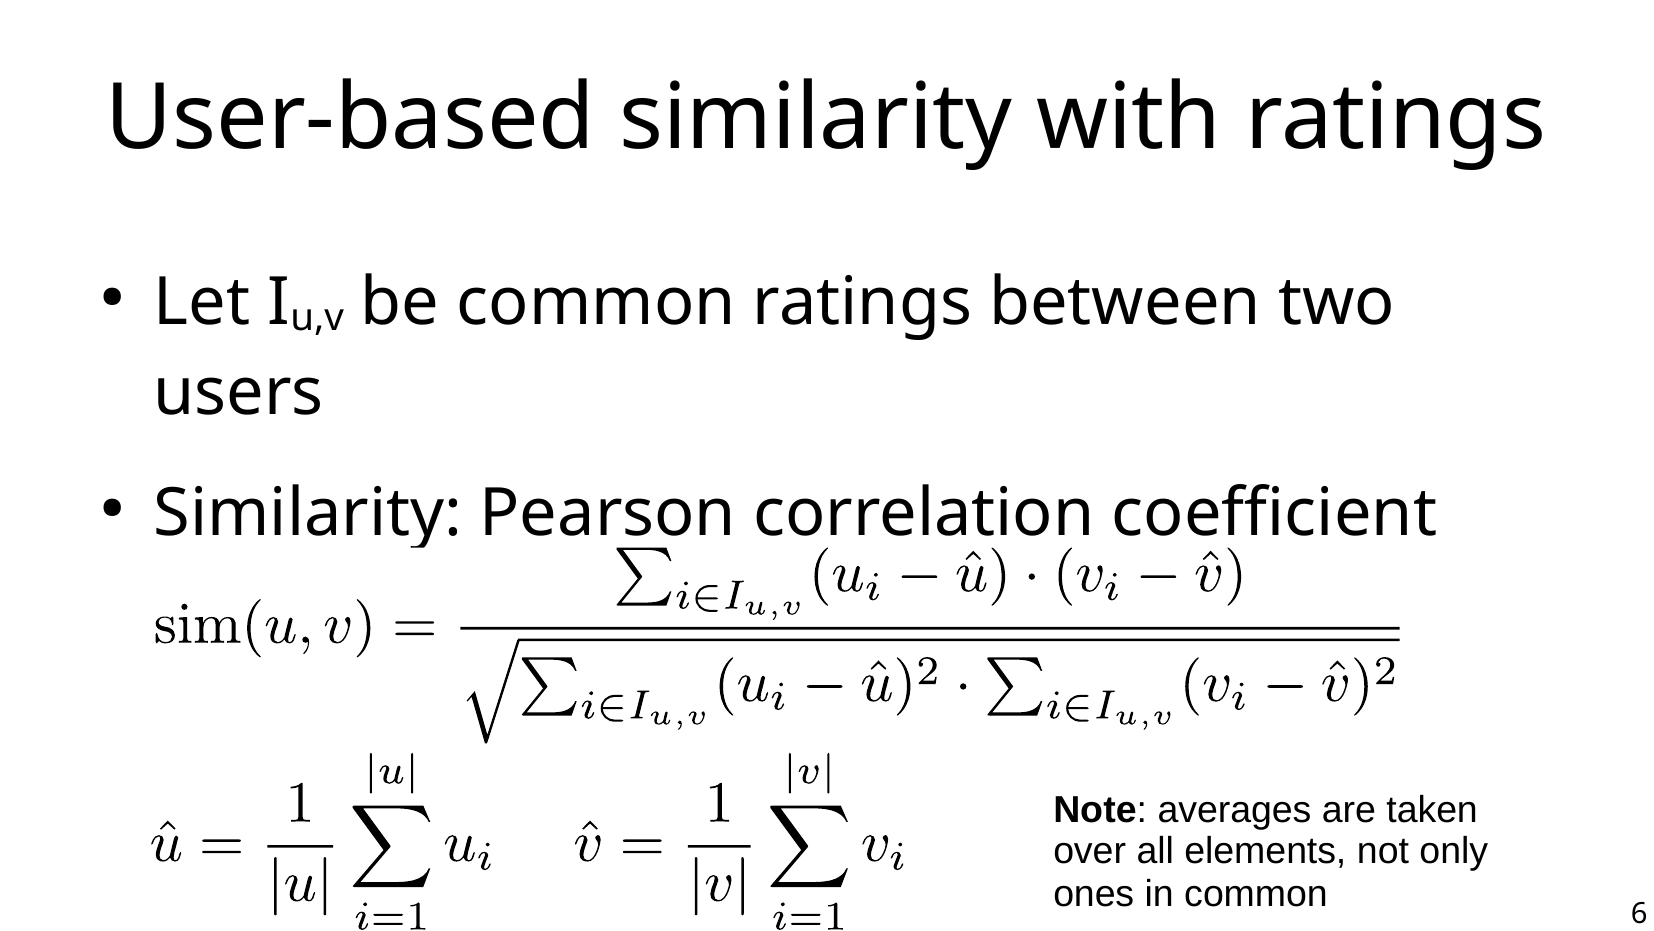

# User-based similarity with ratings
Let Iu,v be common ratings between two users
Similarity: Pearson correlation coefficient
Note: averages are taken over all elements, not only ones in common
6